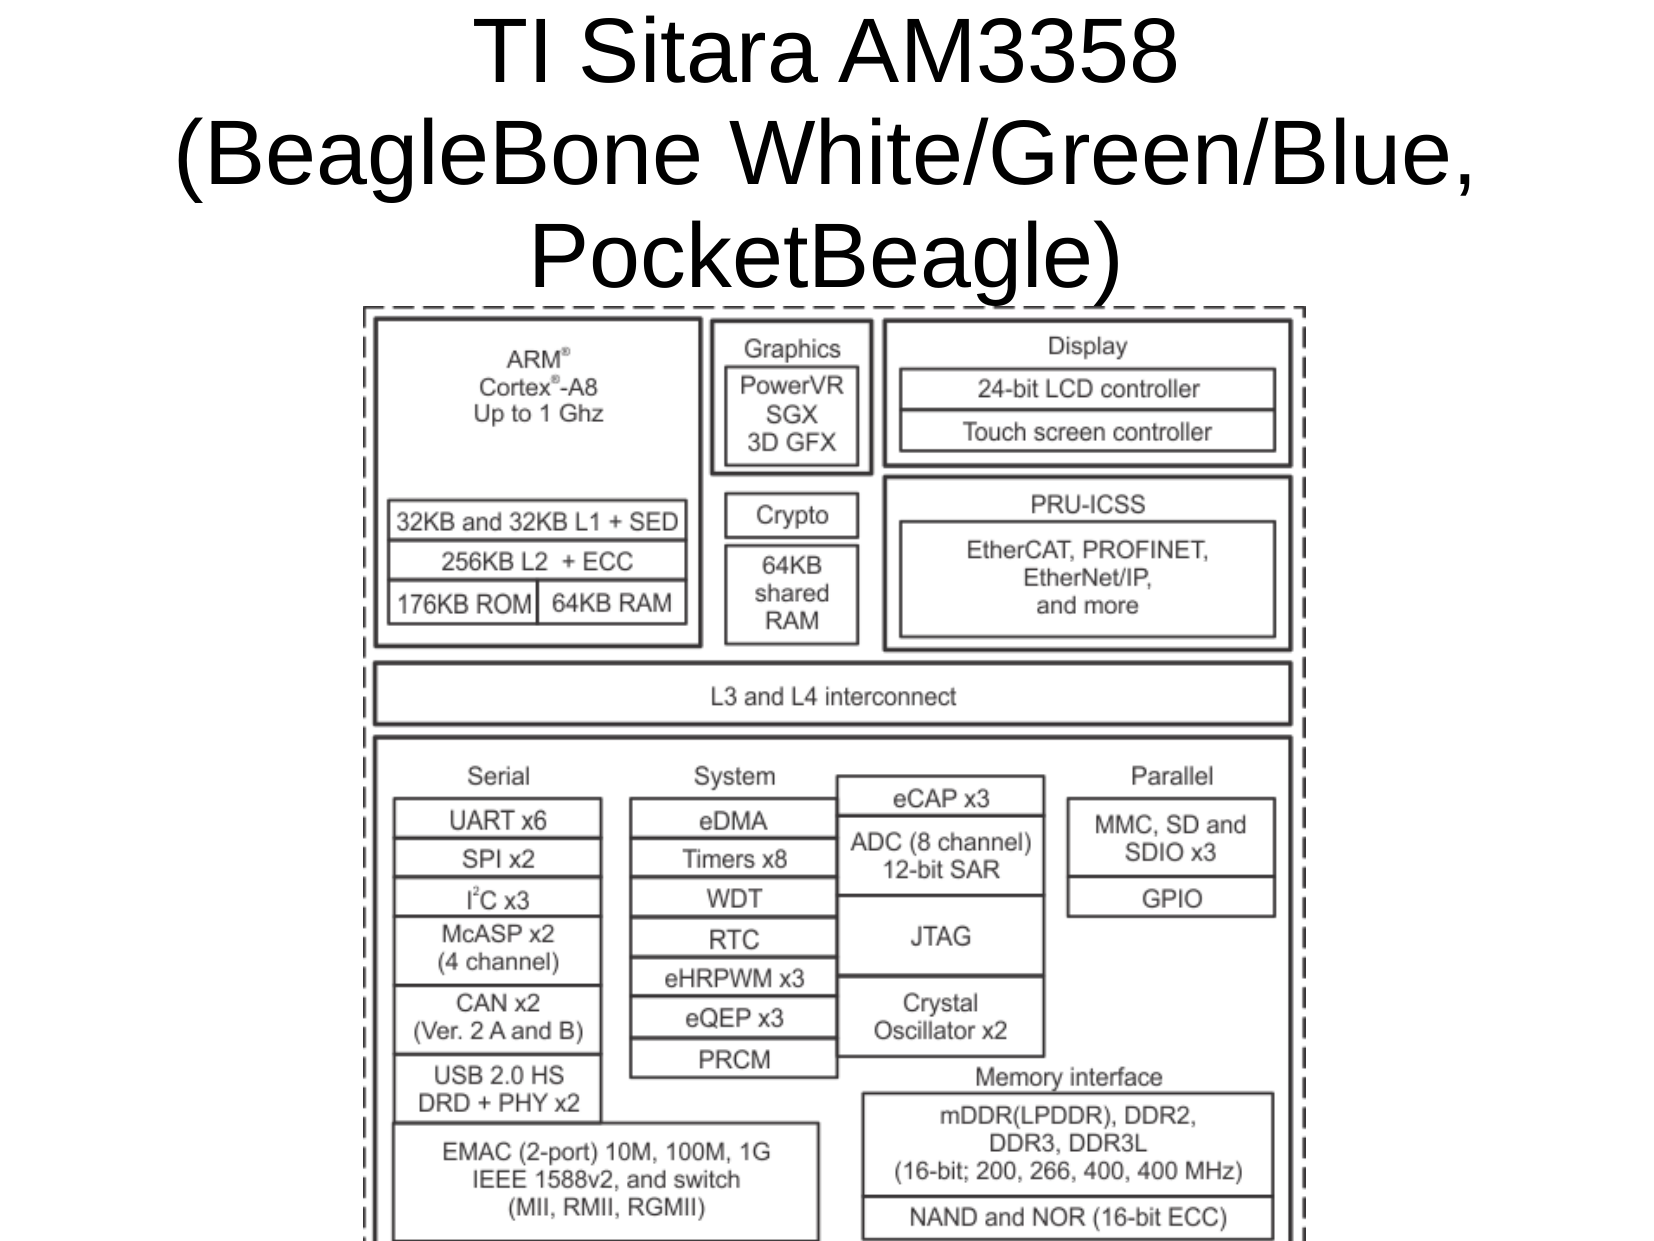

# TI Sitara AM3358 (BeagleBone White/Green/Blue, PocketBeagle)